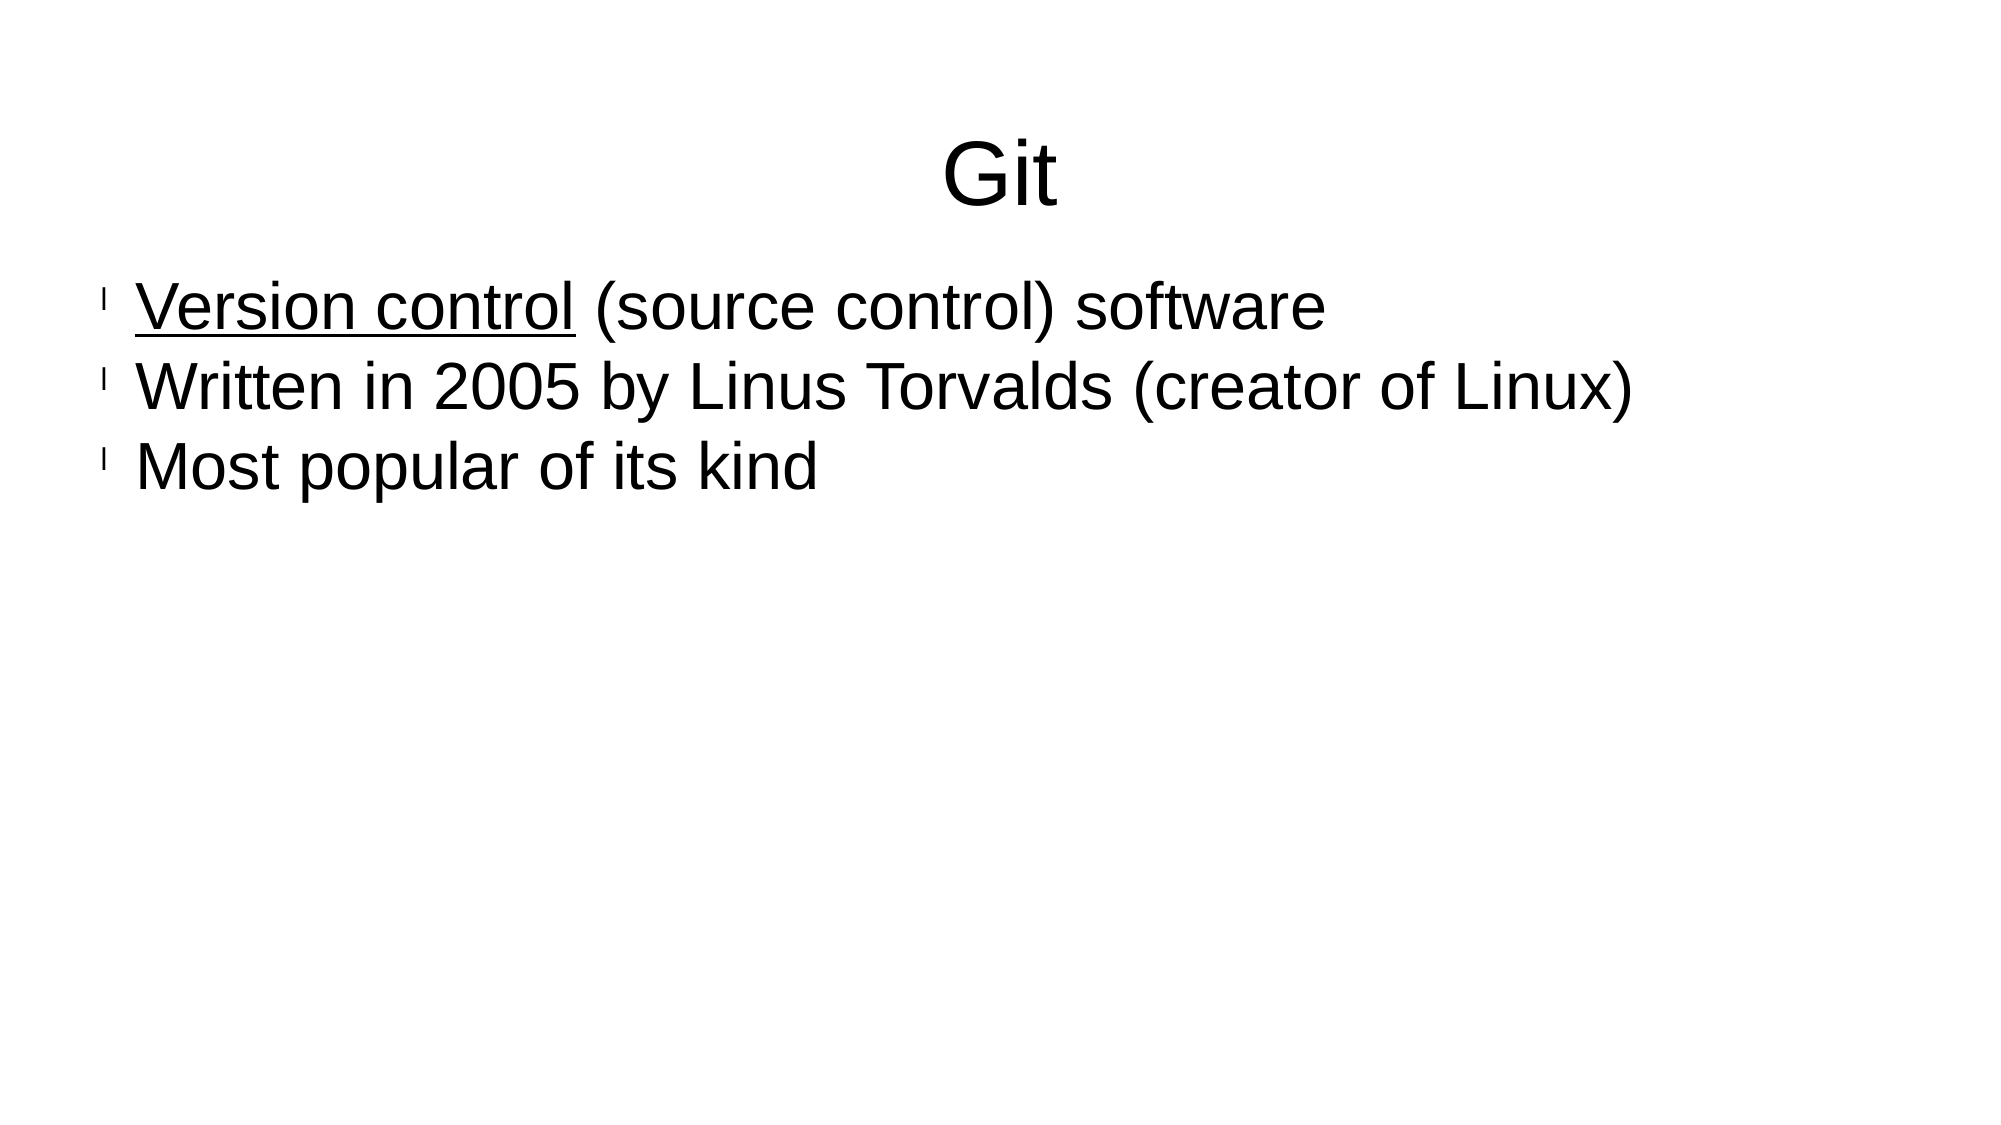

Git
Version control (source control) software
Written in 2005 by Linus Torvalds (creator of Linux)
Most popular of its kind